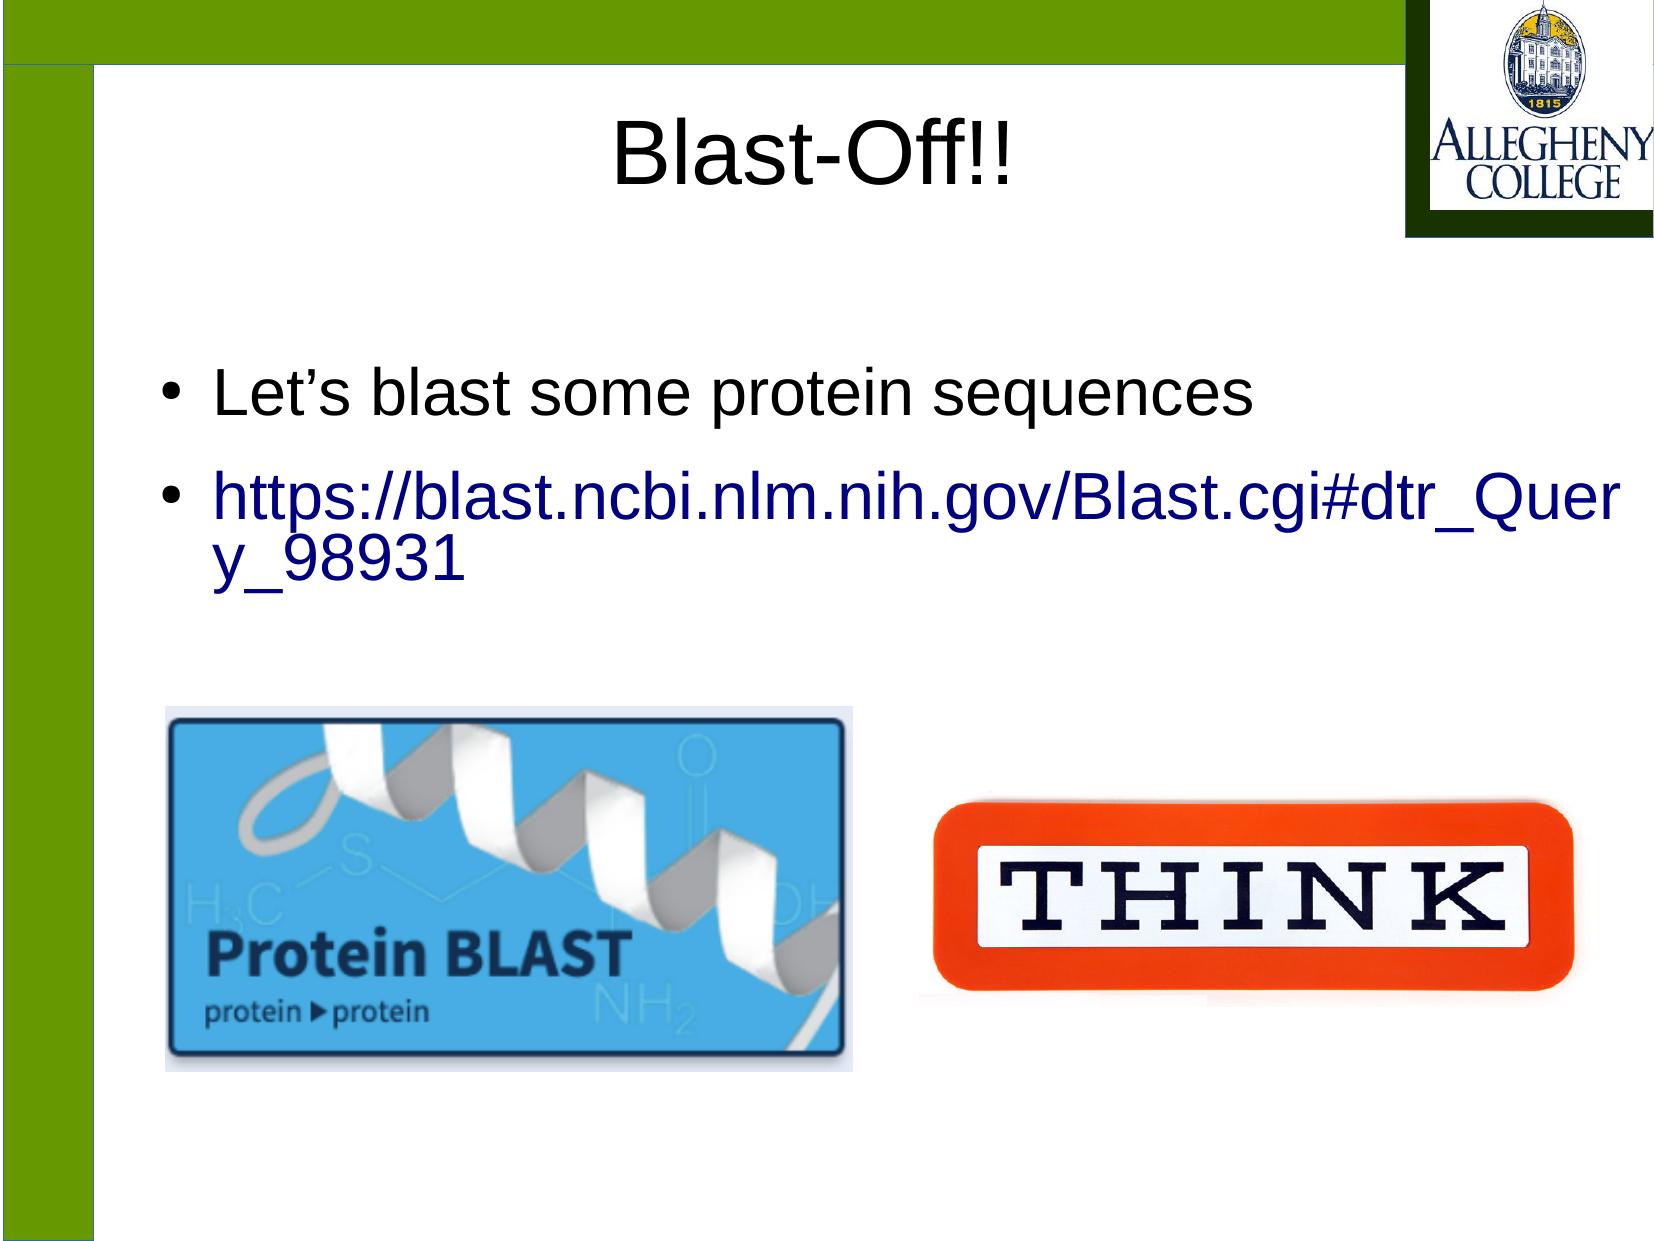

# Blast-Off!!
Let’s blast some protein sequences
https://blast.ncbi.nlm.nih.gov/Blast.cgi#dtr_Query_98931